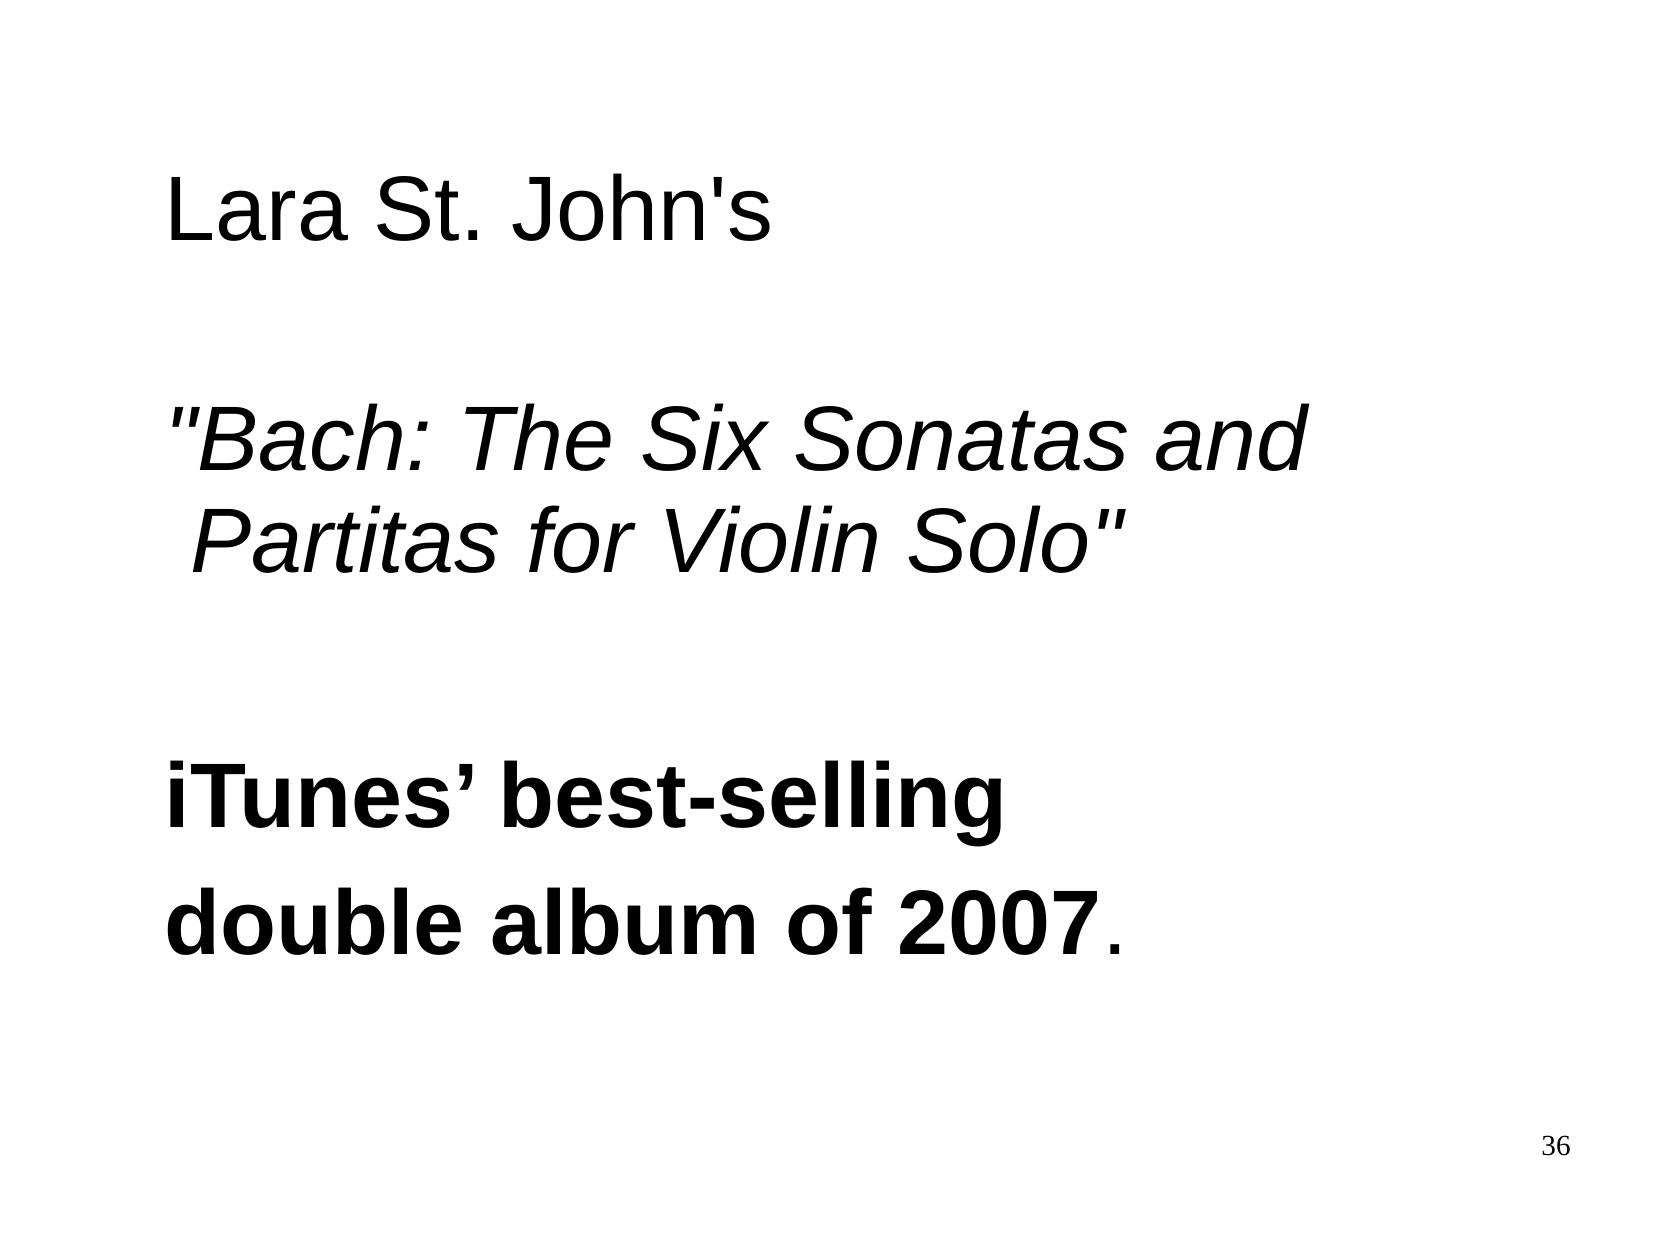

Lara St. John's
"Bach: The Six Sonatas and
 Partitas for Violin Solo"
iTunes’ best-selling
double album of 2007.
36